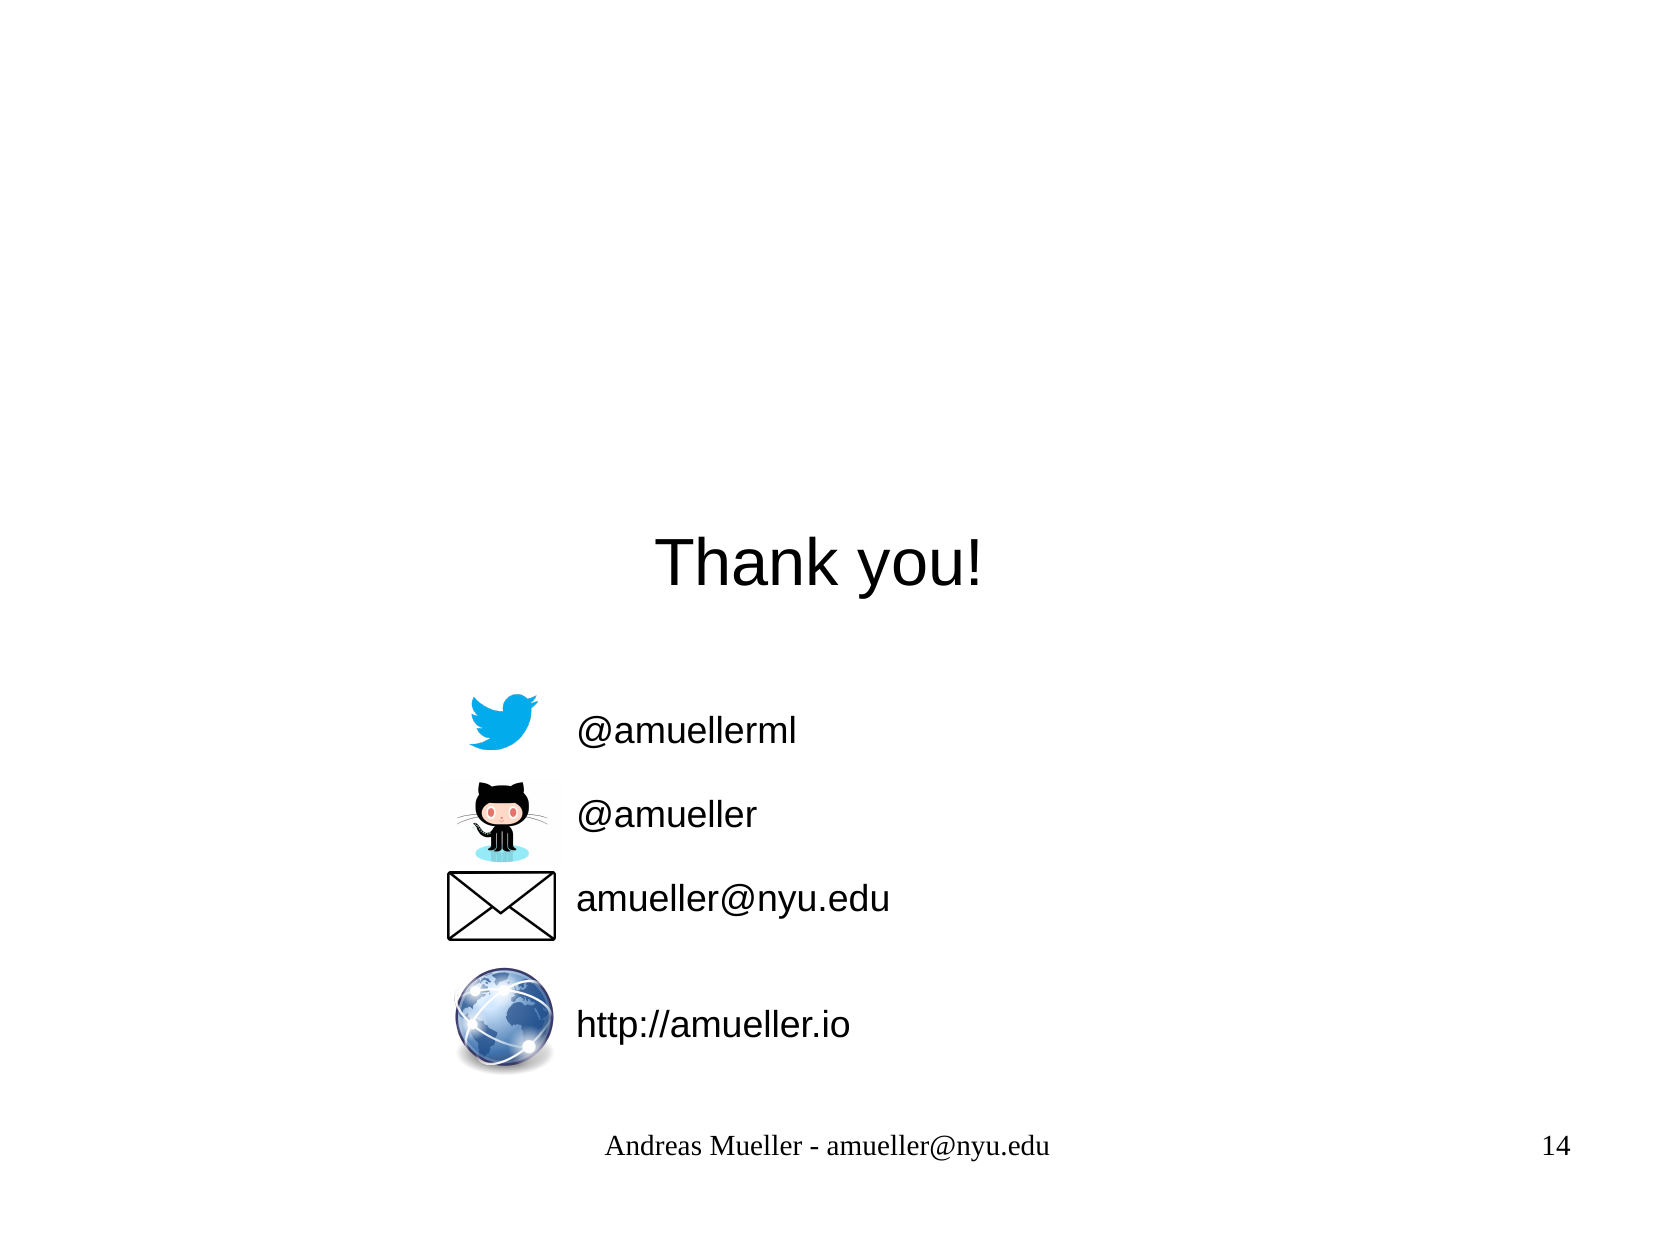

# Thank you!
@amuellerml
@amueller
amueller@nyu.edu
http://amueller.io
Andreas Mueller - amueller@nyu.edu
14